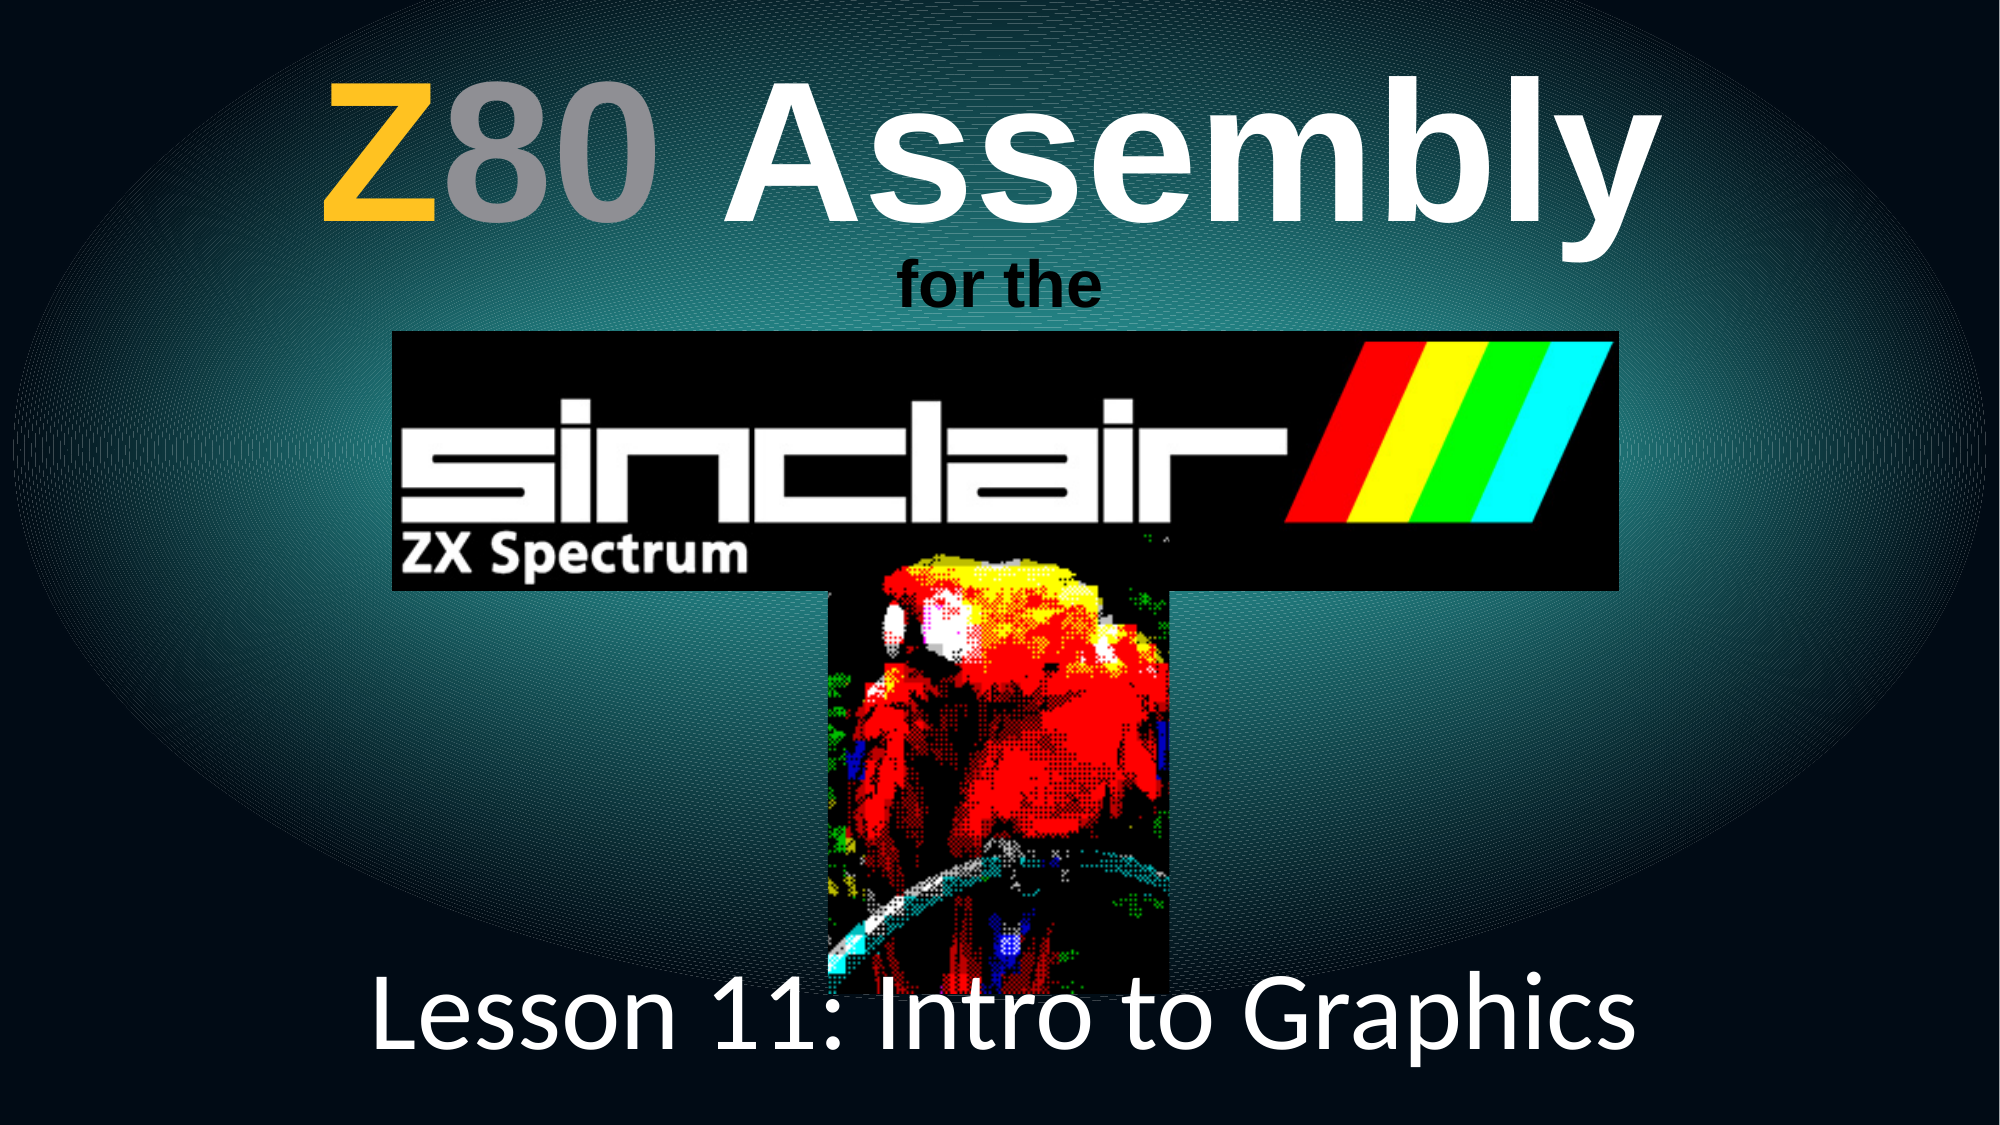

Z80 Assembly
for the
# Lesson 11: Intro to Graphics